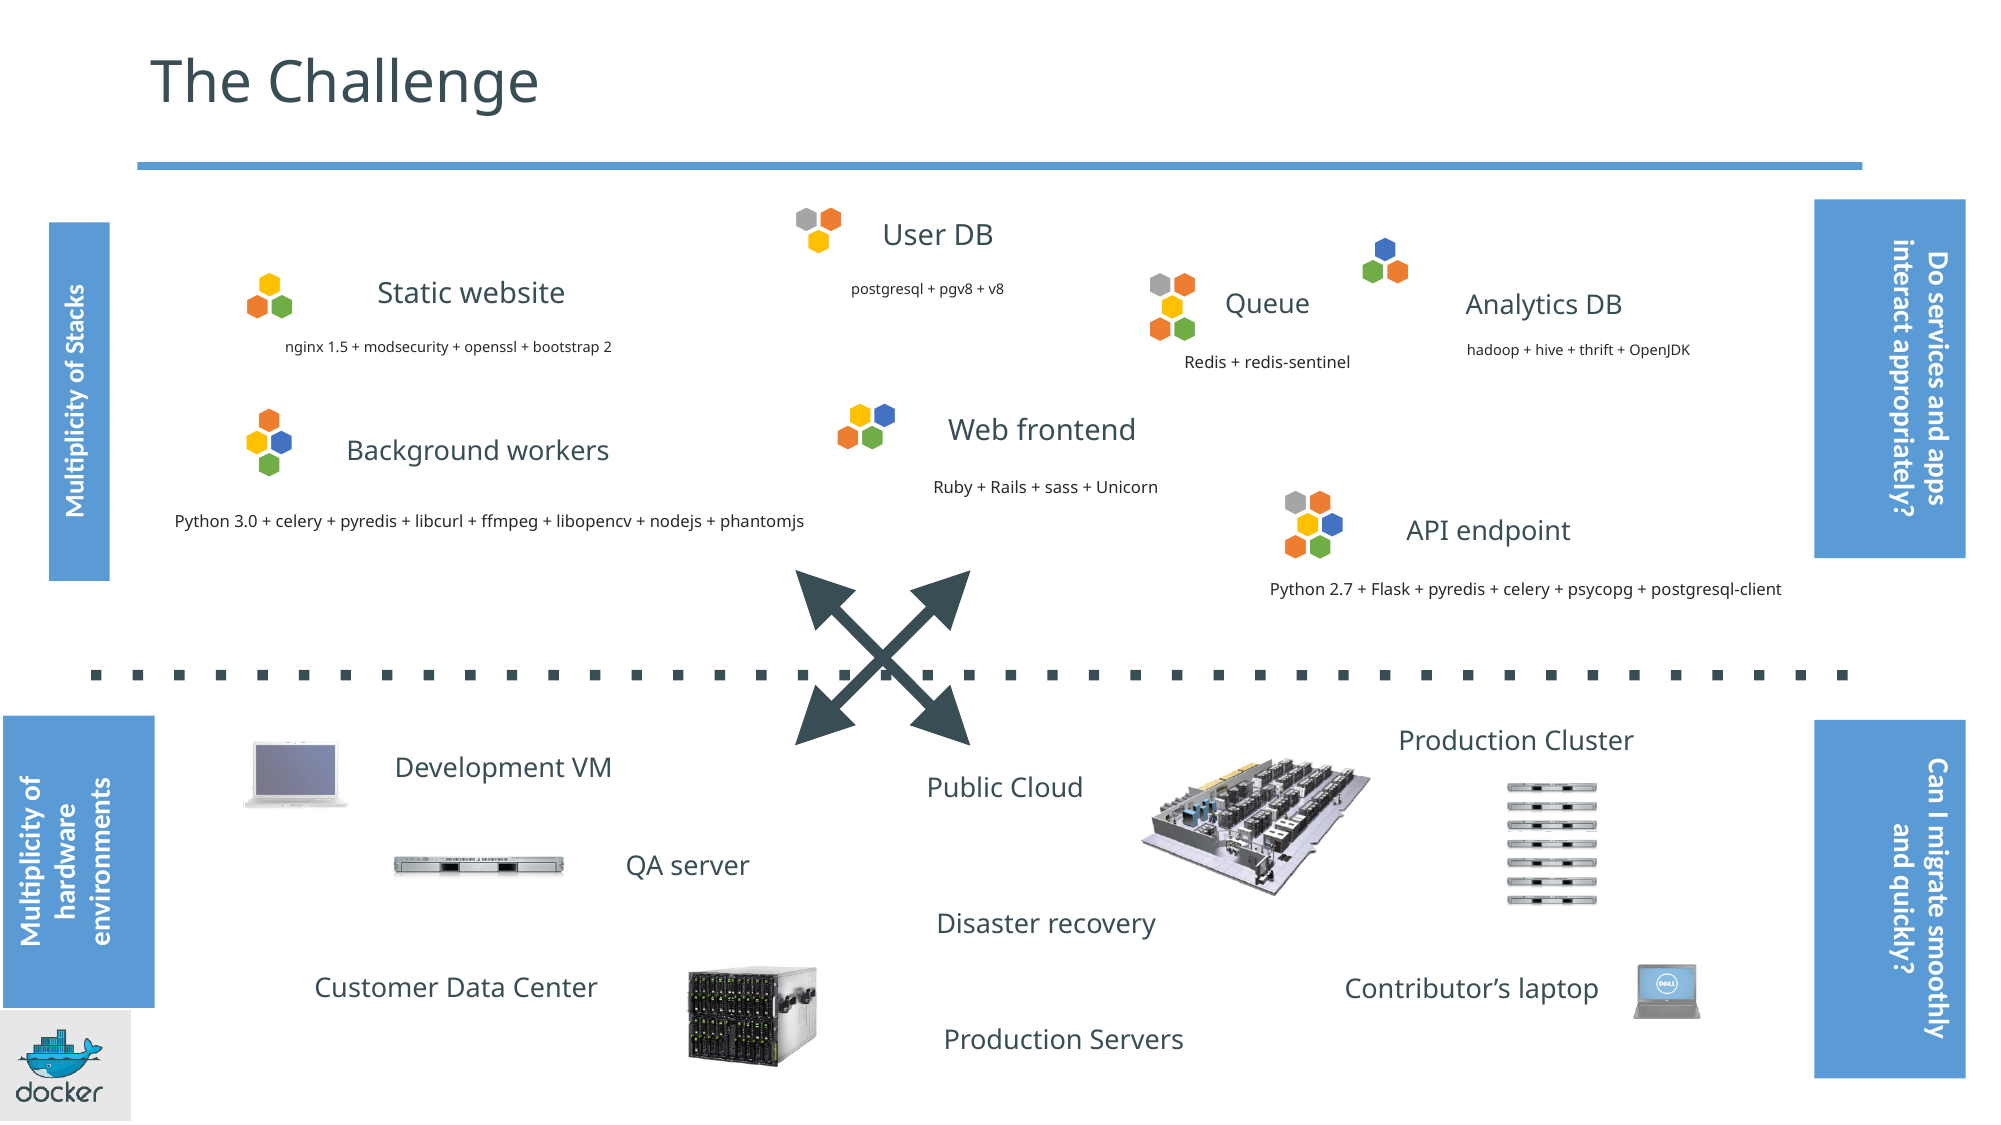

# The Challenge
User DB
Static website
postgresql + pgv8 + v8
Queue
Analytics DB
nginx 1.5 + modsecurity + openssl + bootstrap 2
Do services and apps interact appropriately?
hadoop + hive + thrift + OpenJDK
Redis + redis-sentinel
Multiplicity of Stacks
Web frontend
Background workers
Ruby + Rails + sass + Unicorn
Python 3.0 + celery + pyredis + libcurl + ffmpeg + libopencv + nodejs + phantomjs
API endpoint
Python 2.7 + Flask + pyredis + celery + psycopg + postgresql-client
Production Cluster
Development VM
Public Cloud
Multiplicity of hardware environments
Can I migrate smoothly and quickly?
QA server
Disaster recovery
Customer Data Center
Contributor’s laptop
Production Servers